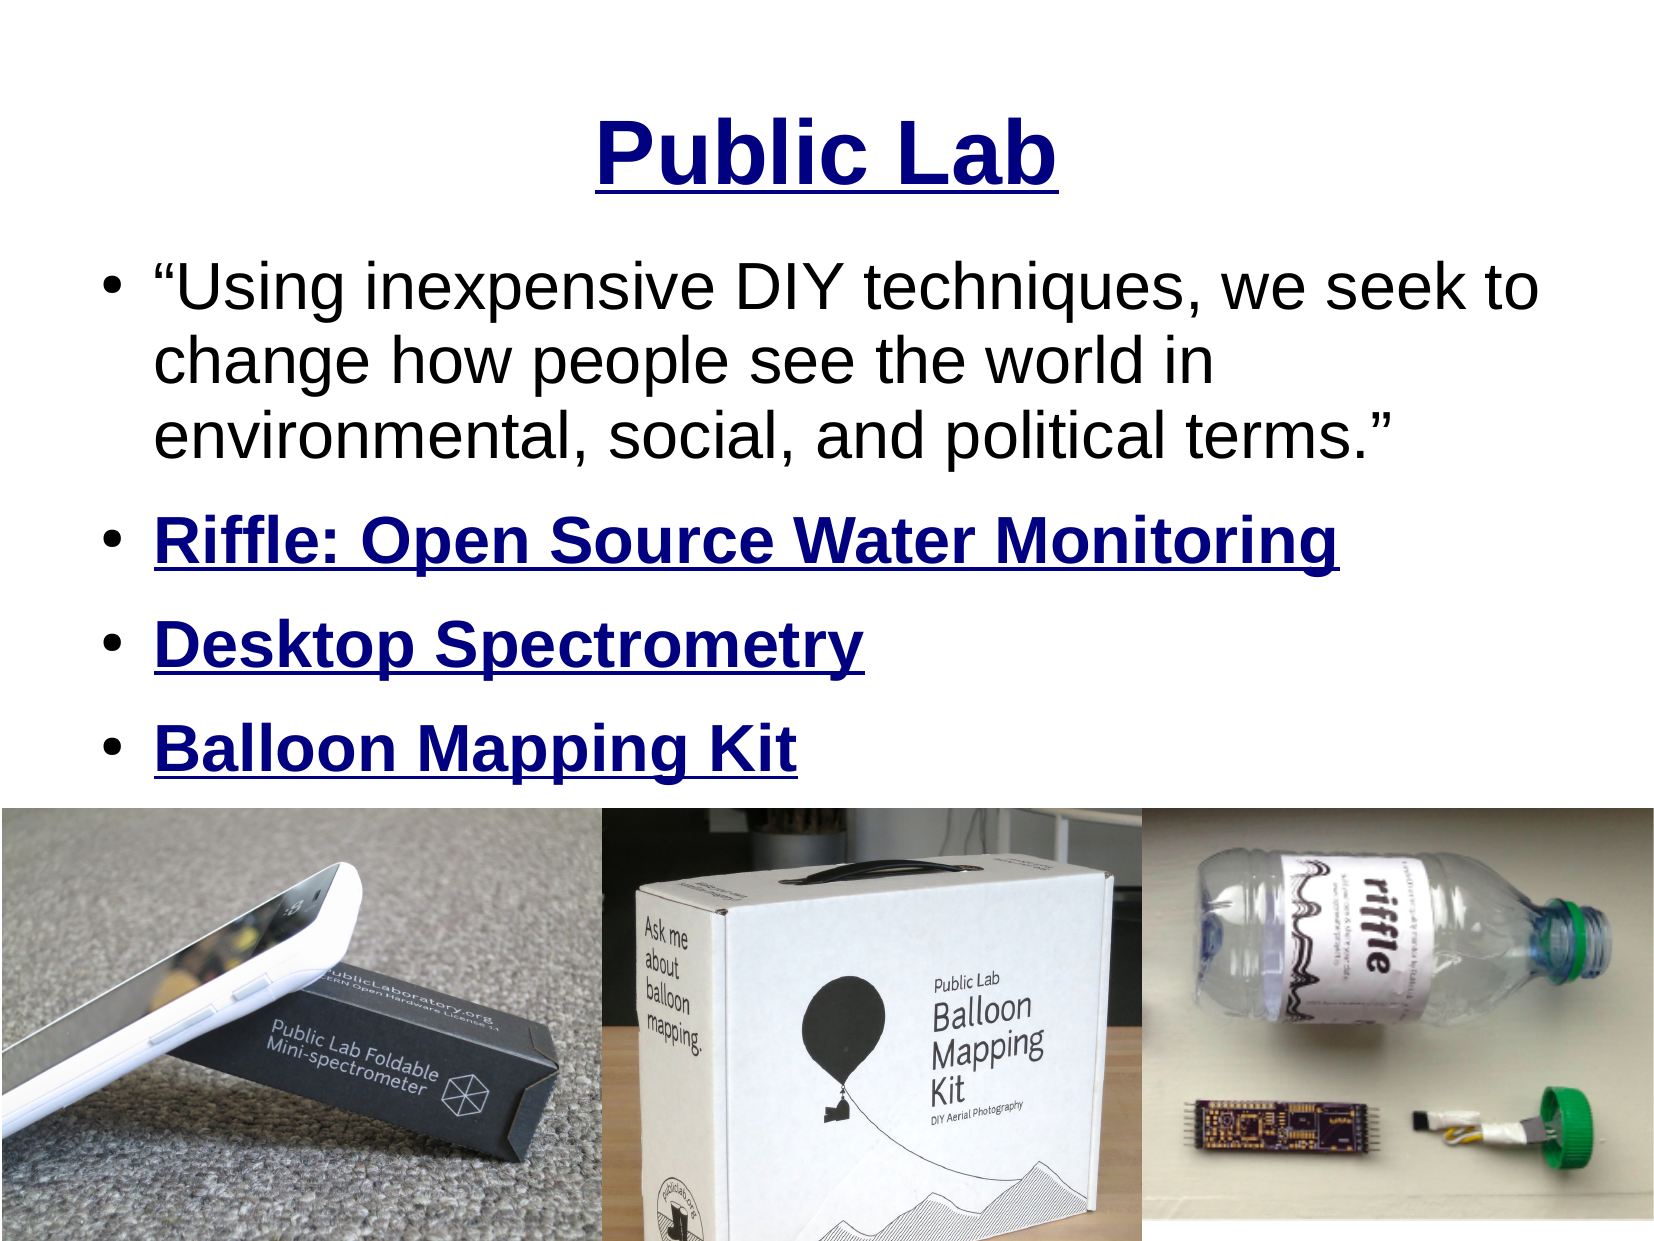

# Public Lab
“Using inexpensive DIY techniques, we seek to change how people see the world in environmental, social, and political terms.”
Riffle: Open Source Water Monitoring
Desktop Spectrometry
Balloon Mapping Kit